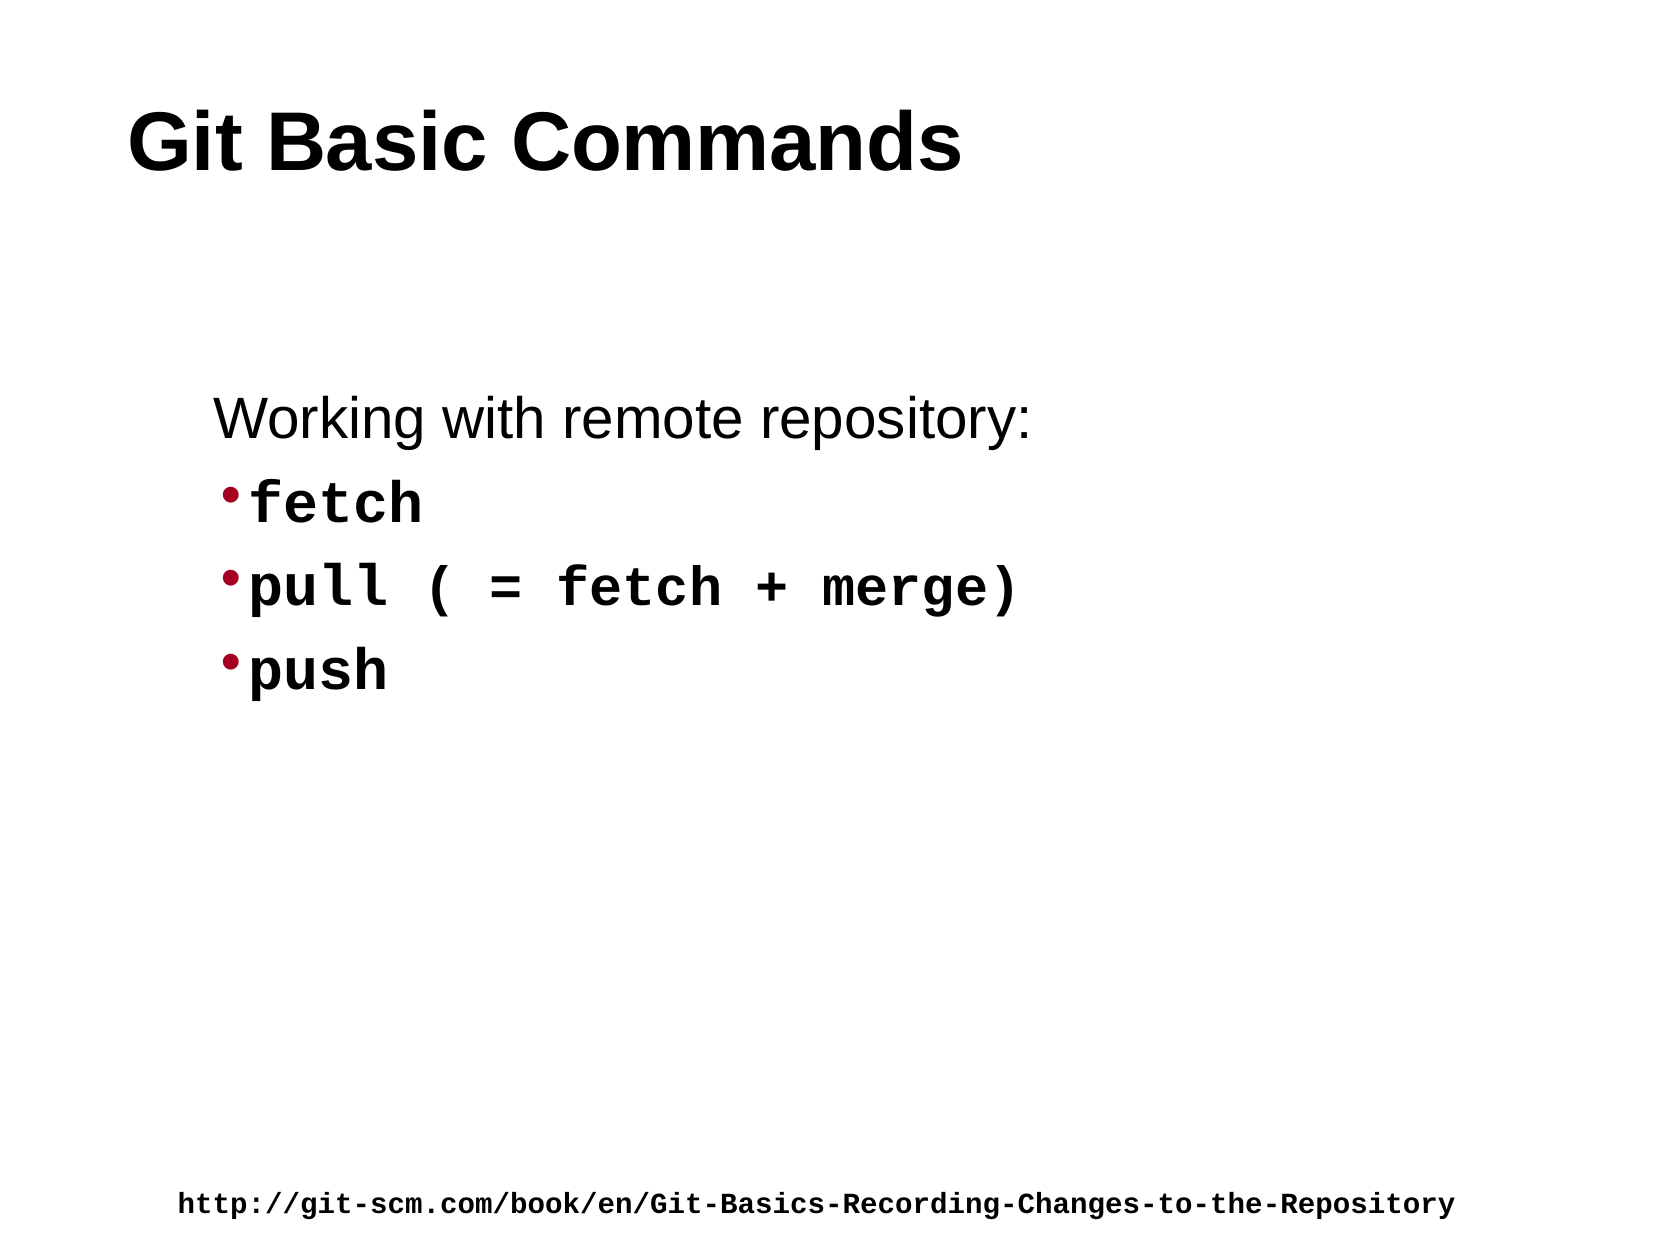

# Git Basic Commands
Working with remote repository:
fetch
pull ( = fetch + merge)
push
http://git-scm.com/book/en/Git-Basics-Recording-Changes-to-the-Repository